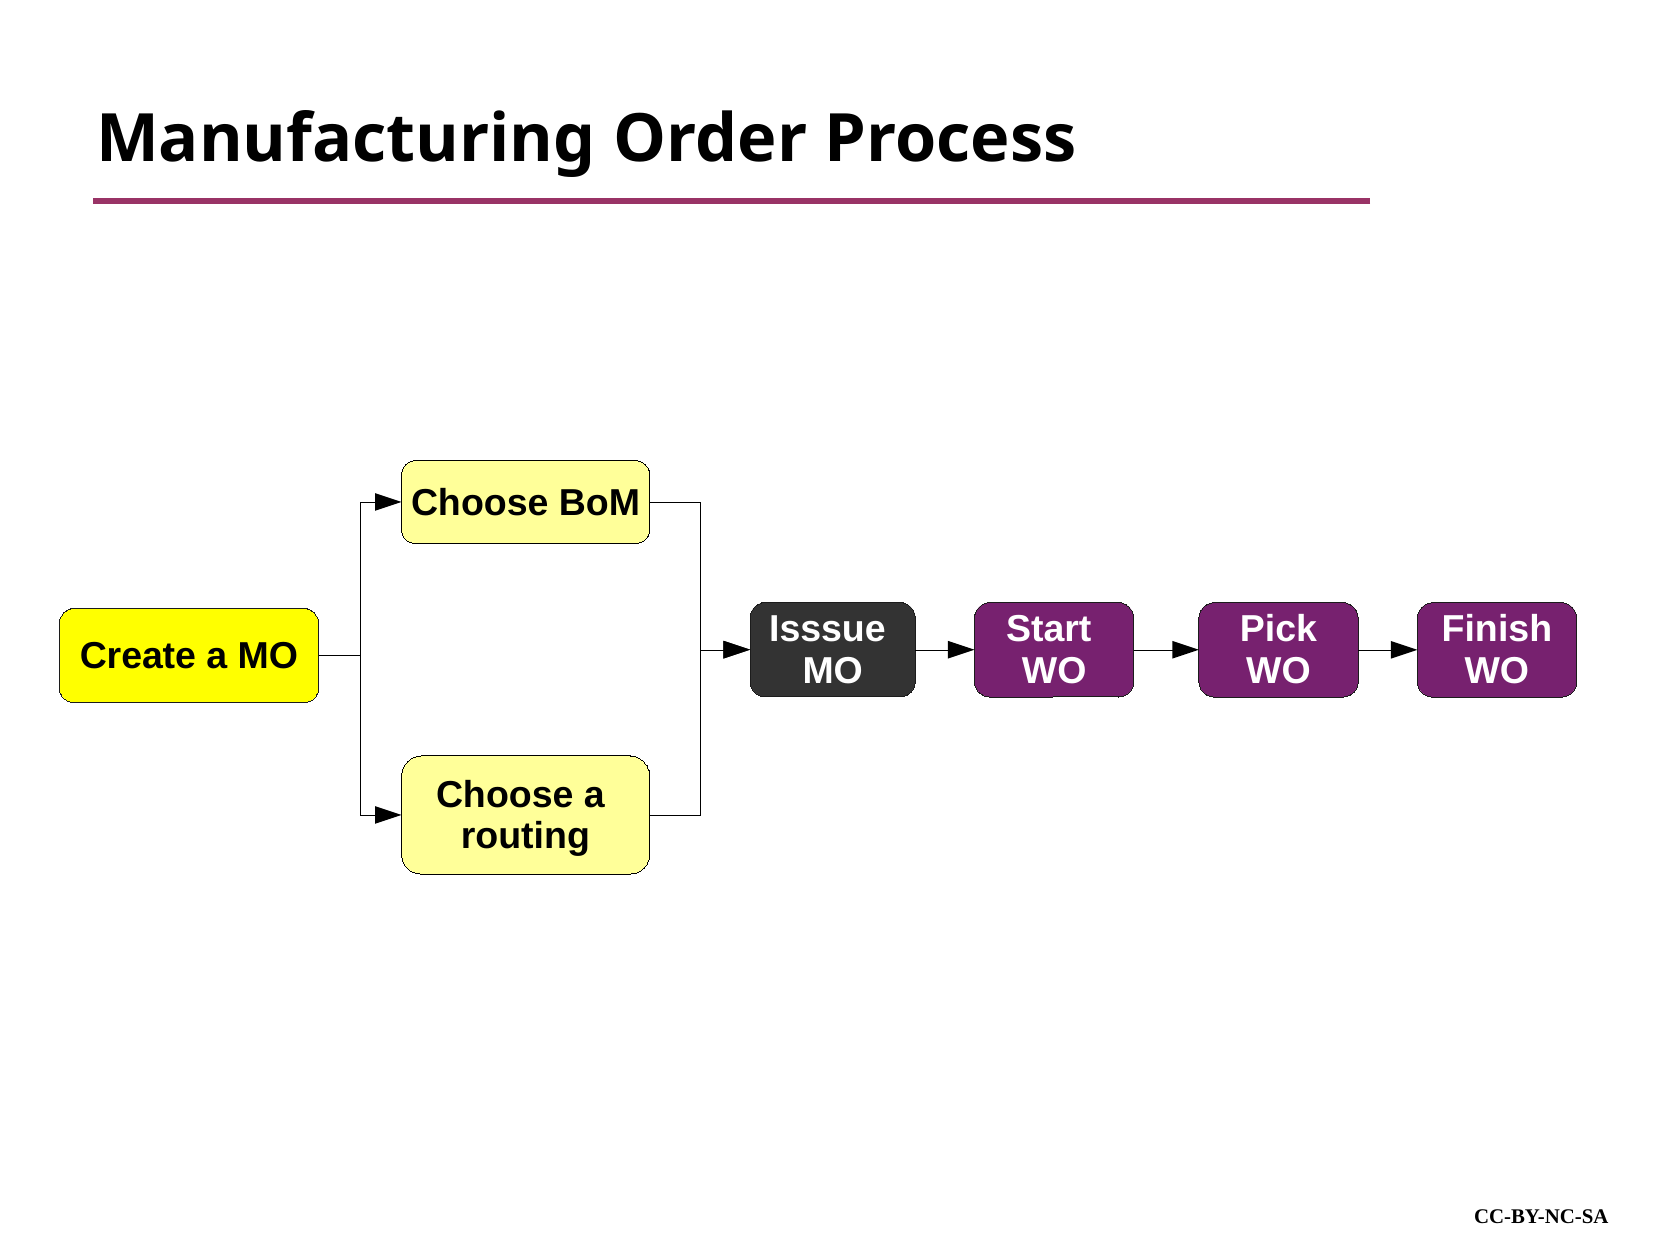

# Manufacturing Order Process
Choose BoM
Isssue
MO
Start
WO
Pick
WO
Finish
WO
Create a MO
Choose a
routing